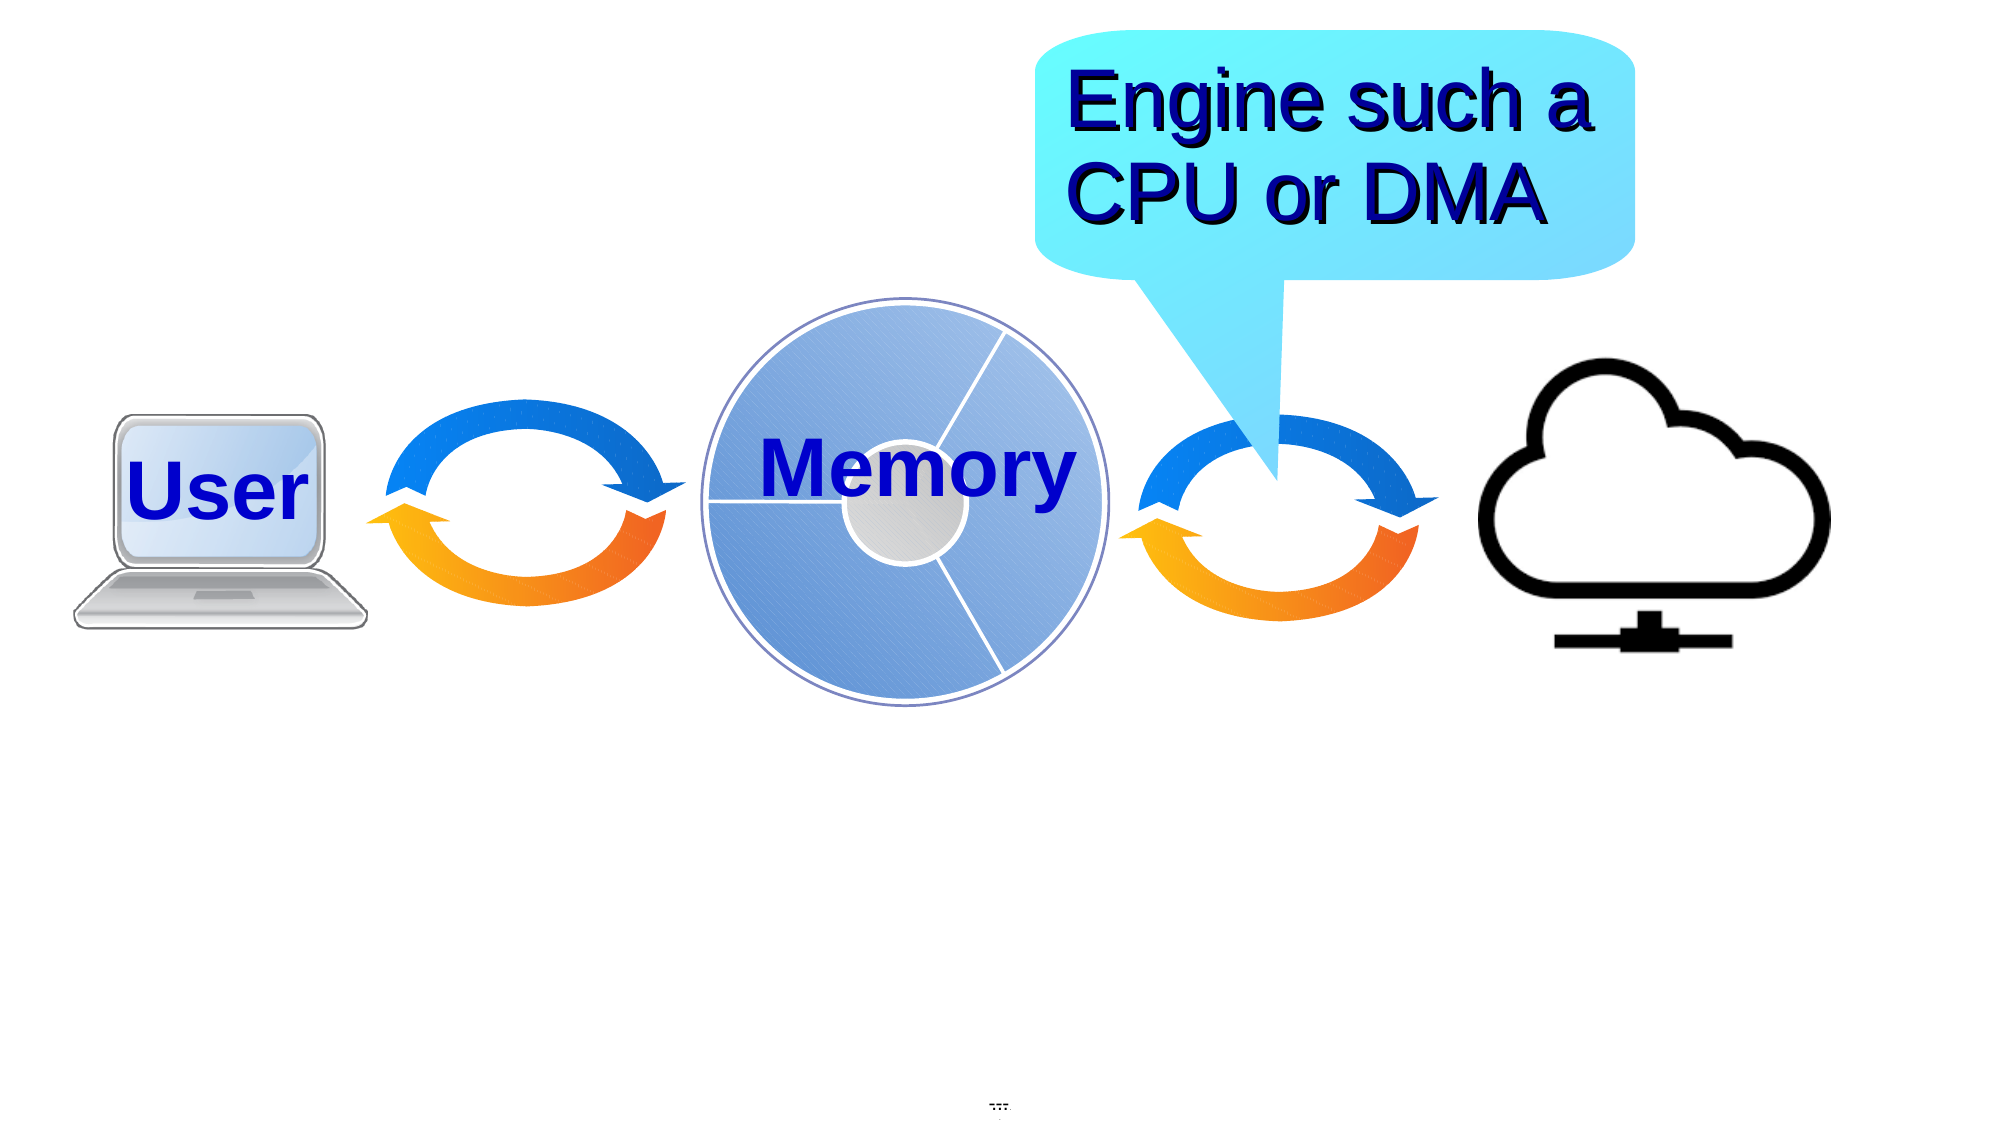

Engine such a
CPU or DMA
User
Memory
#